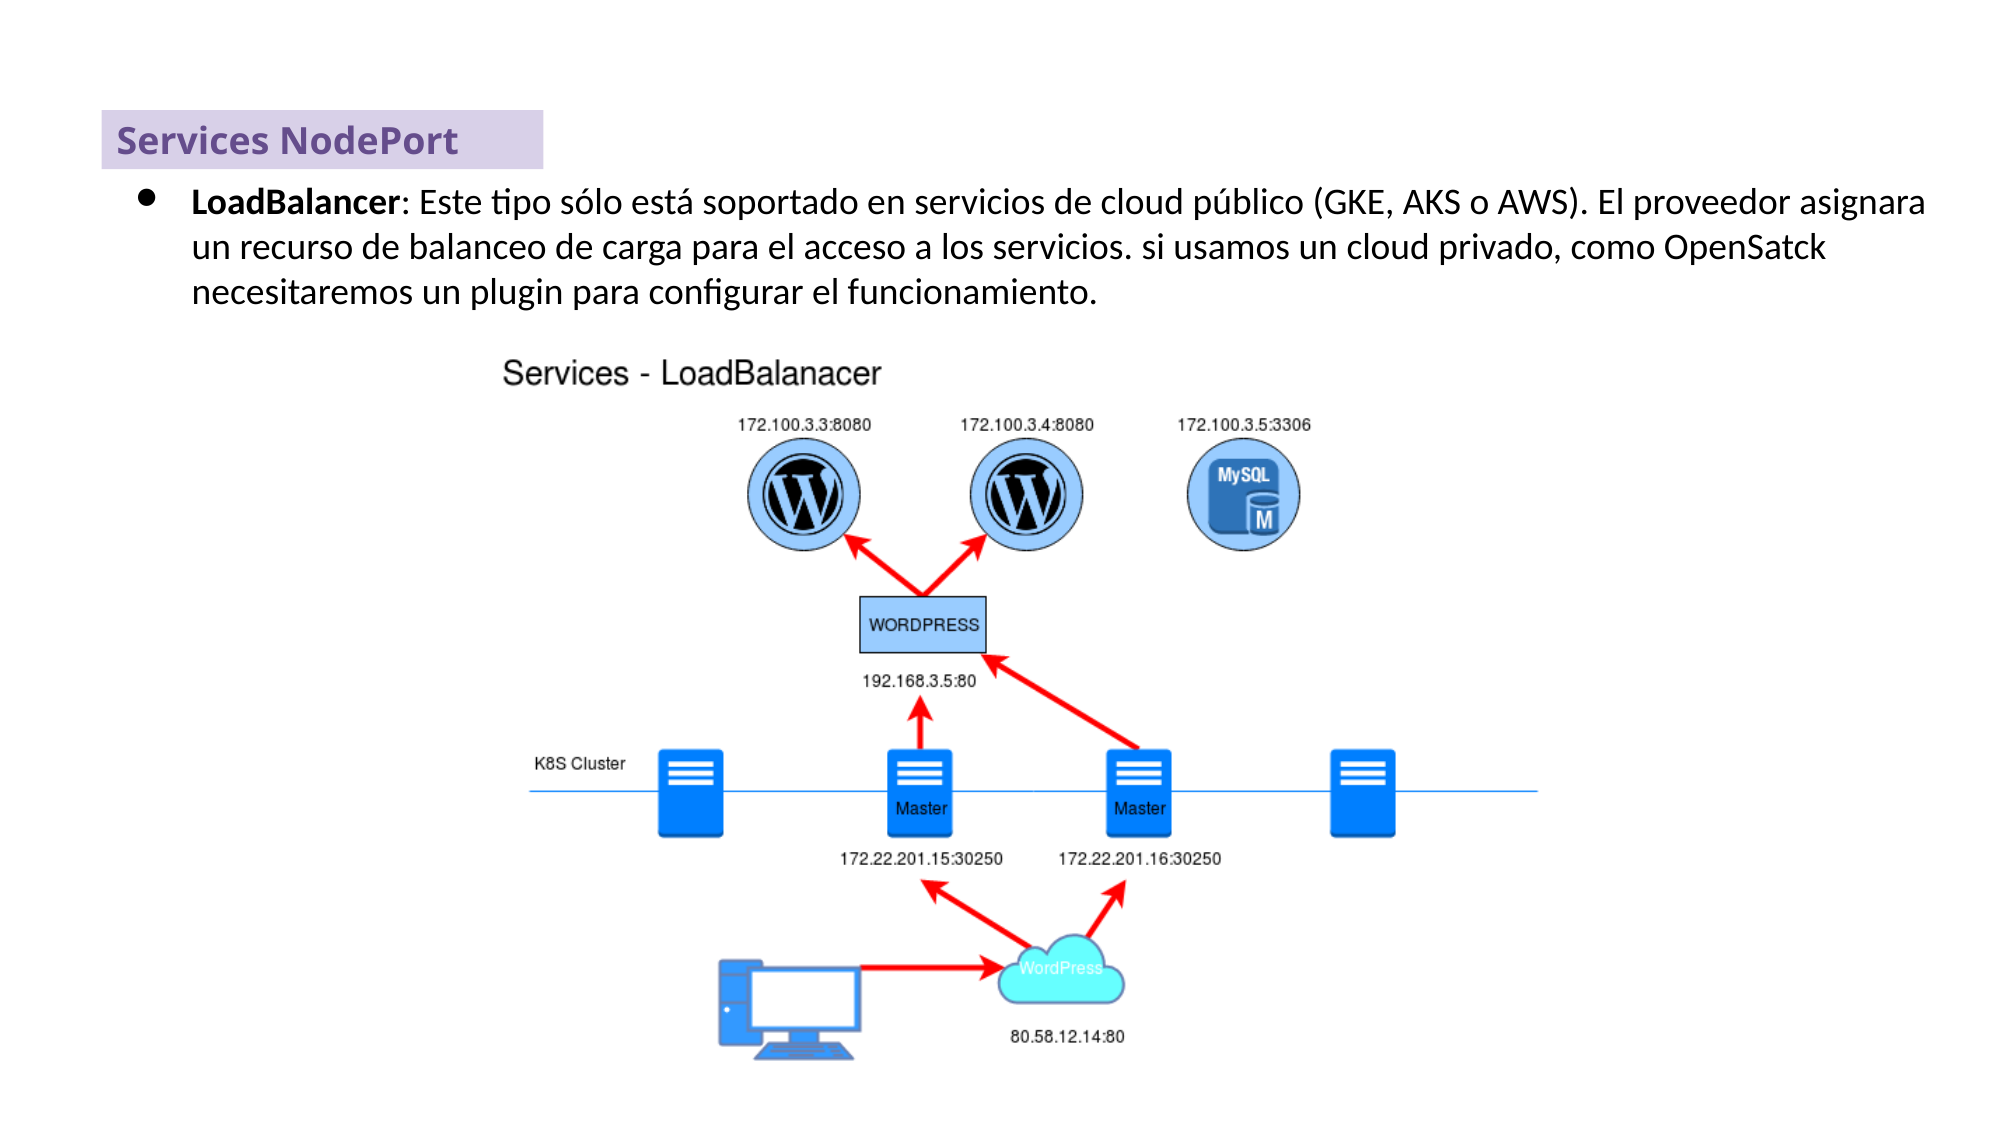

Services NodePort
LoadBalancer: Este tipo sólo está soportado en servicios de cloud público (GKE, AKS o AWS). El proveedor asignara un recurso de balanceo de carga para el acceso a los servicios. si usamos un cloud privado, como OpenSatck necesitaremos un plugin para configurar el funcionamiento.